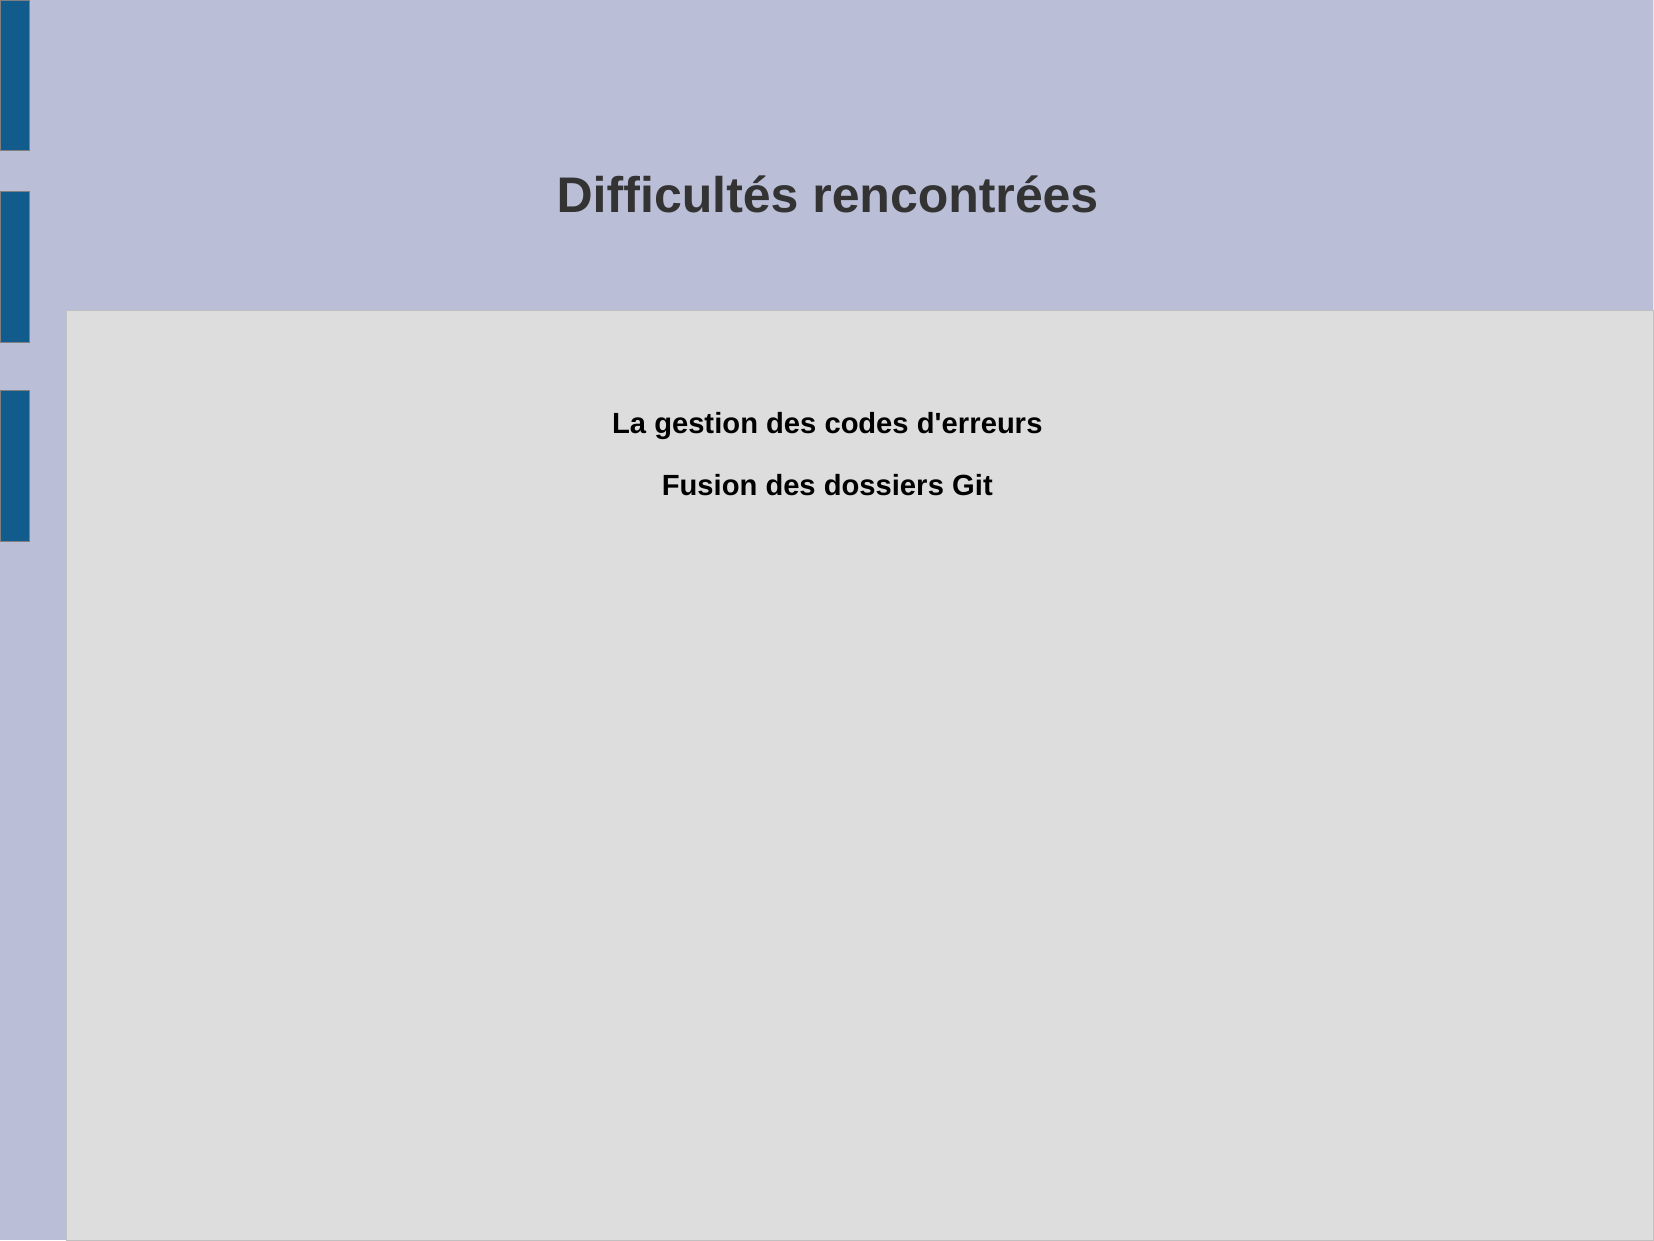

# Difficultés rencontrées
La gestion des codes d'erreurs
Fusion des dossiers Git